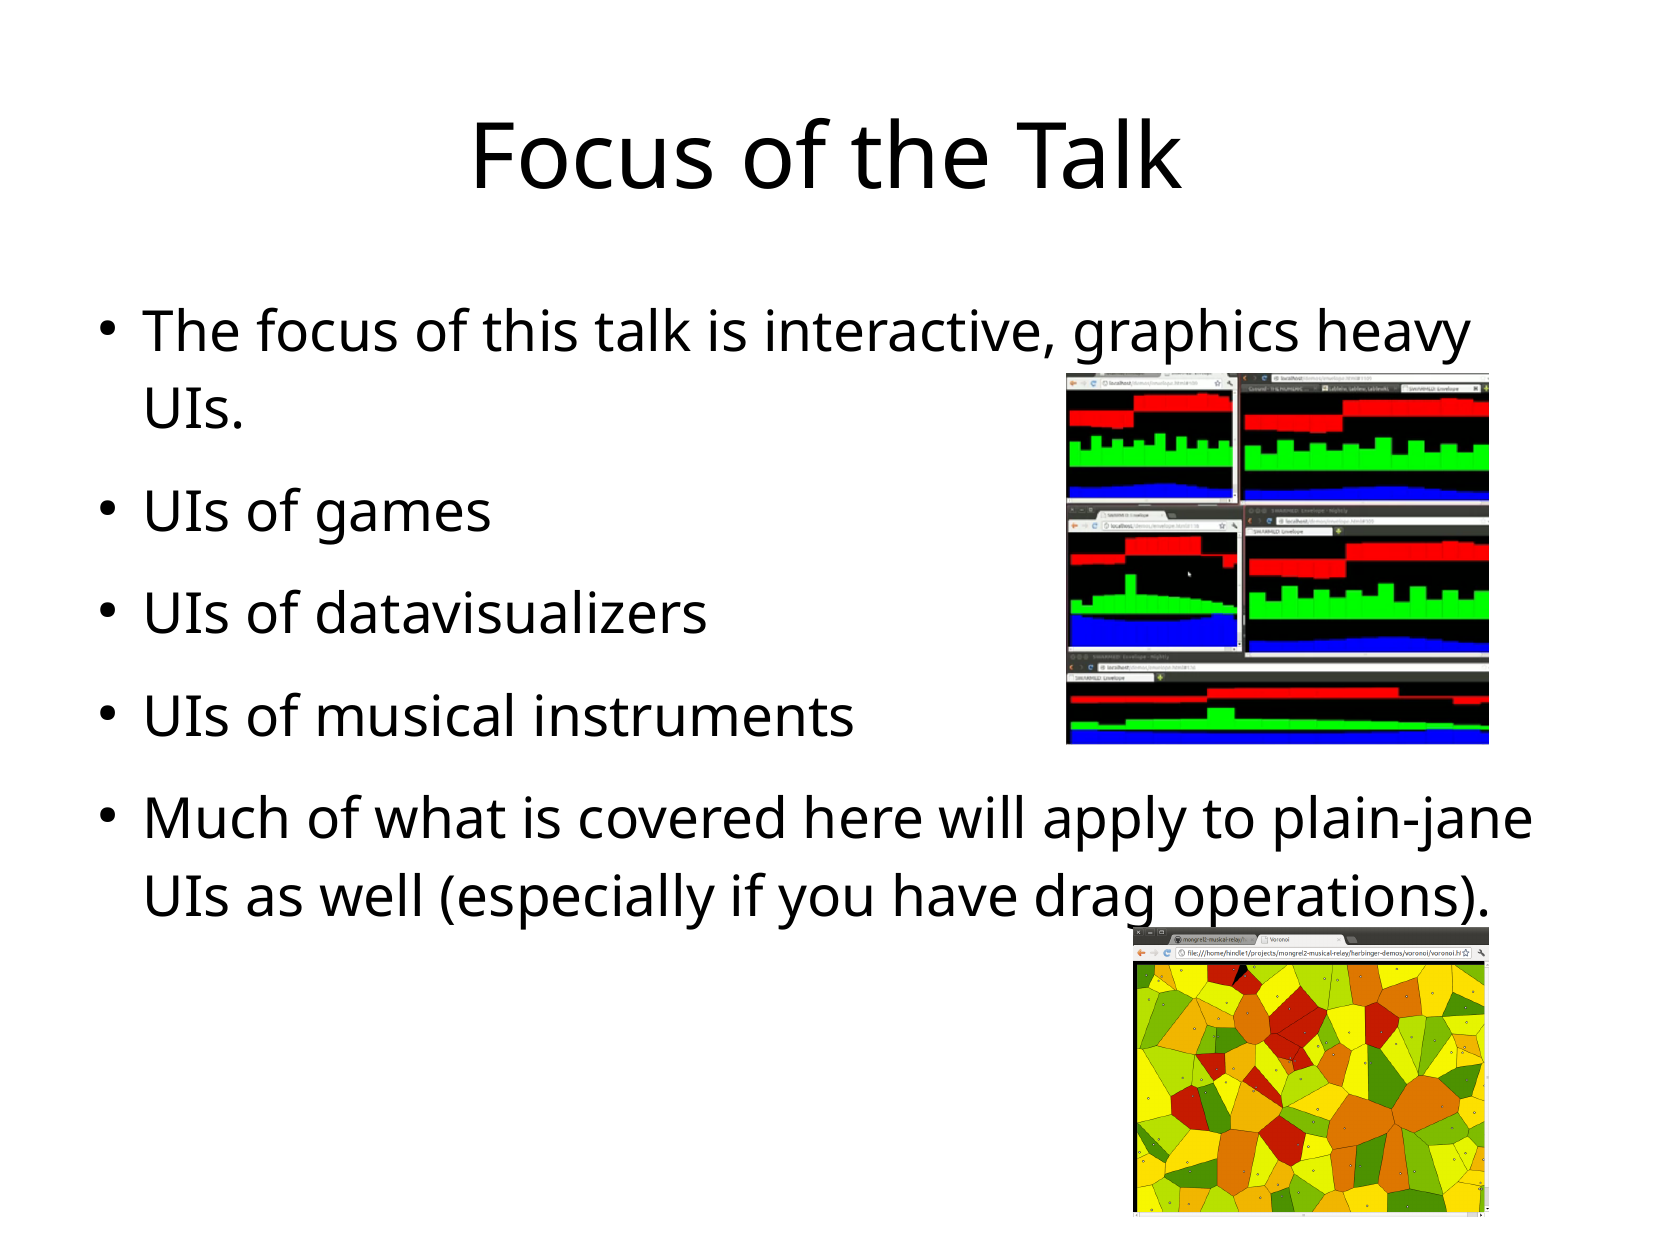

# Focus of the Talk
The focus of this talk is interactive, graphics heavy UIs.
UIs of games
UIs of datavisualizers
UIs of musical instruments
Much of what is covered here will apply to plain-jane UIs as well (especially if you have drag operations).